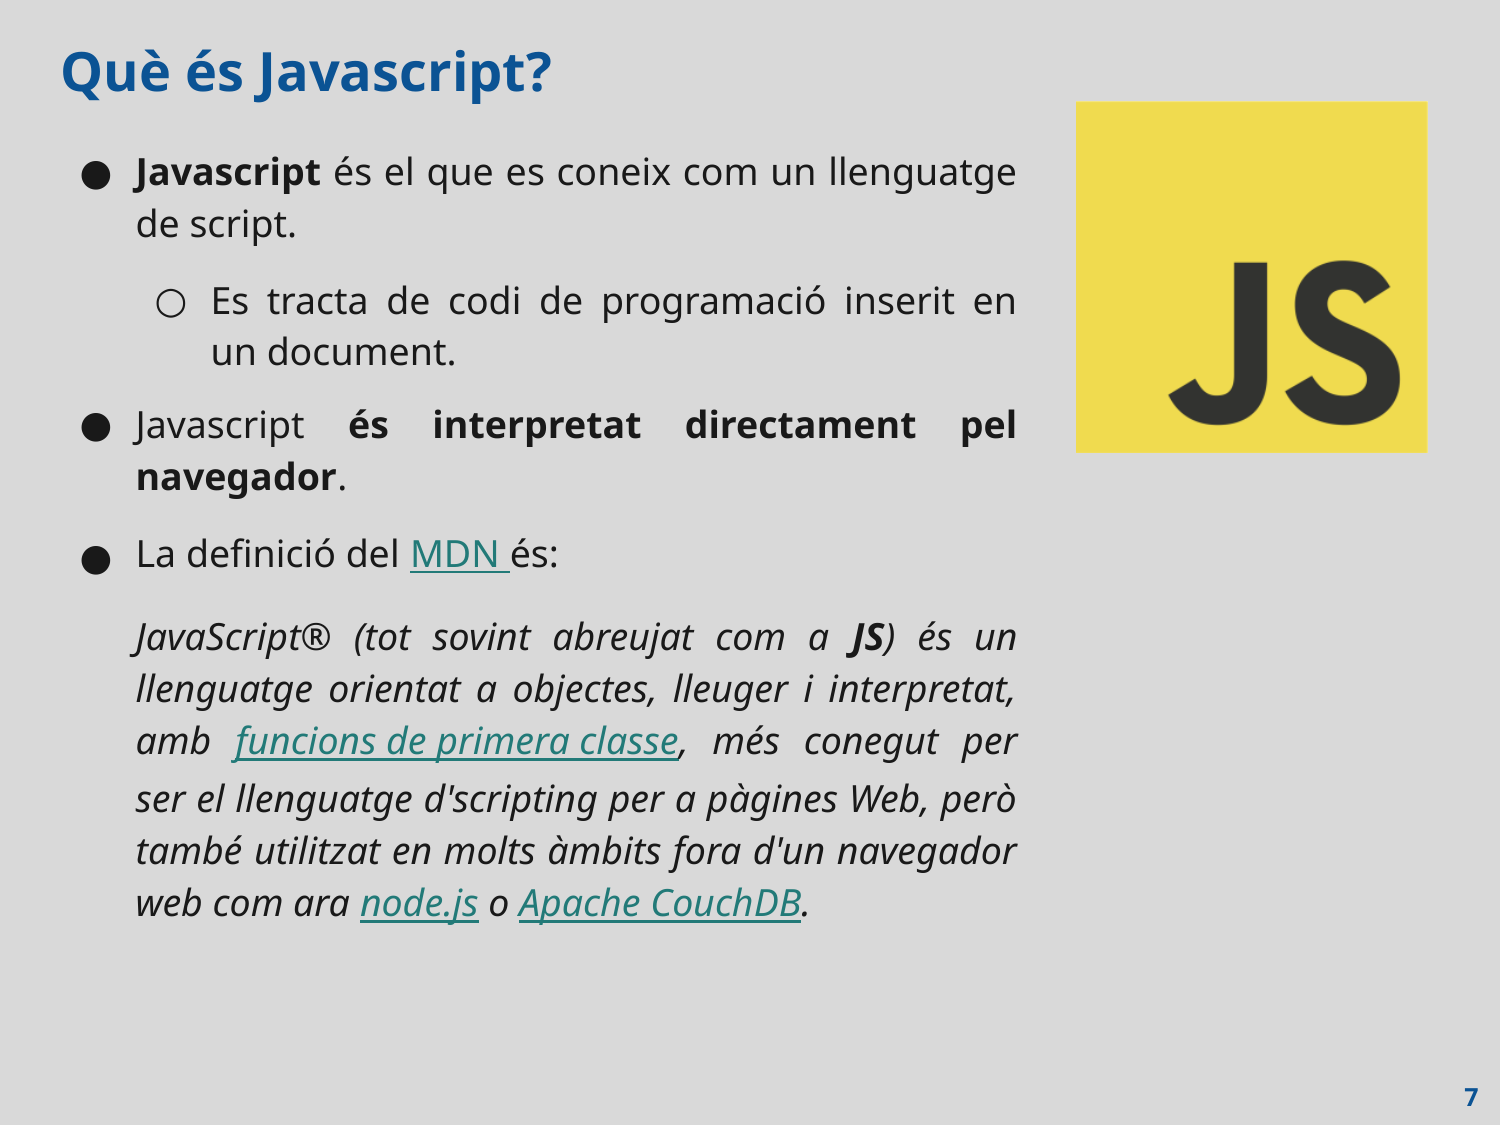

# Què és Javascript?
Javascript és el que es coneix com un llenguatge de script.
Es tracta de codi de programació inserit en un document.
Javascript és interpretat directament pel navegador.
La definició del MDN és:
JavaScript® (tot sovint abreujat com a JS) és un llenguatge orientat a objectes, lleuger i interpretat, amb funcions de primera classe, més conegut per ser el llenguatge d'scripting per a pàgines Web, però també utilitzat en molts àmbits fora d'un navegador web com ara node.js o Apache CouchDB.